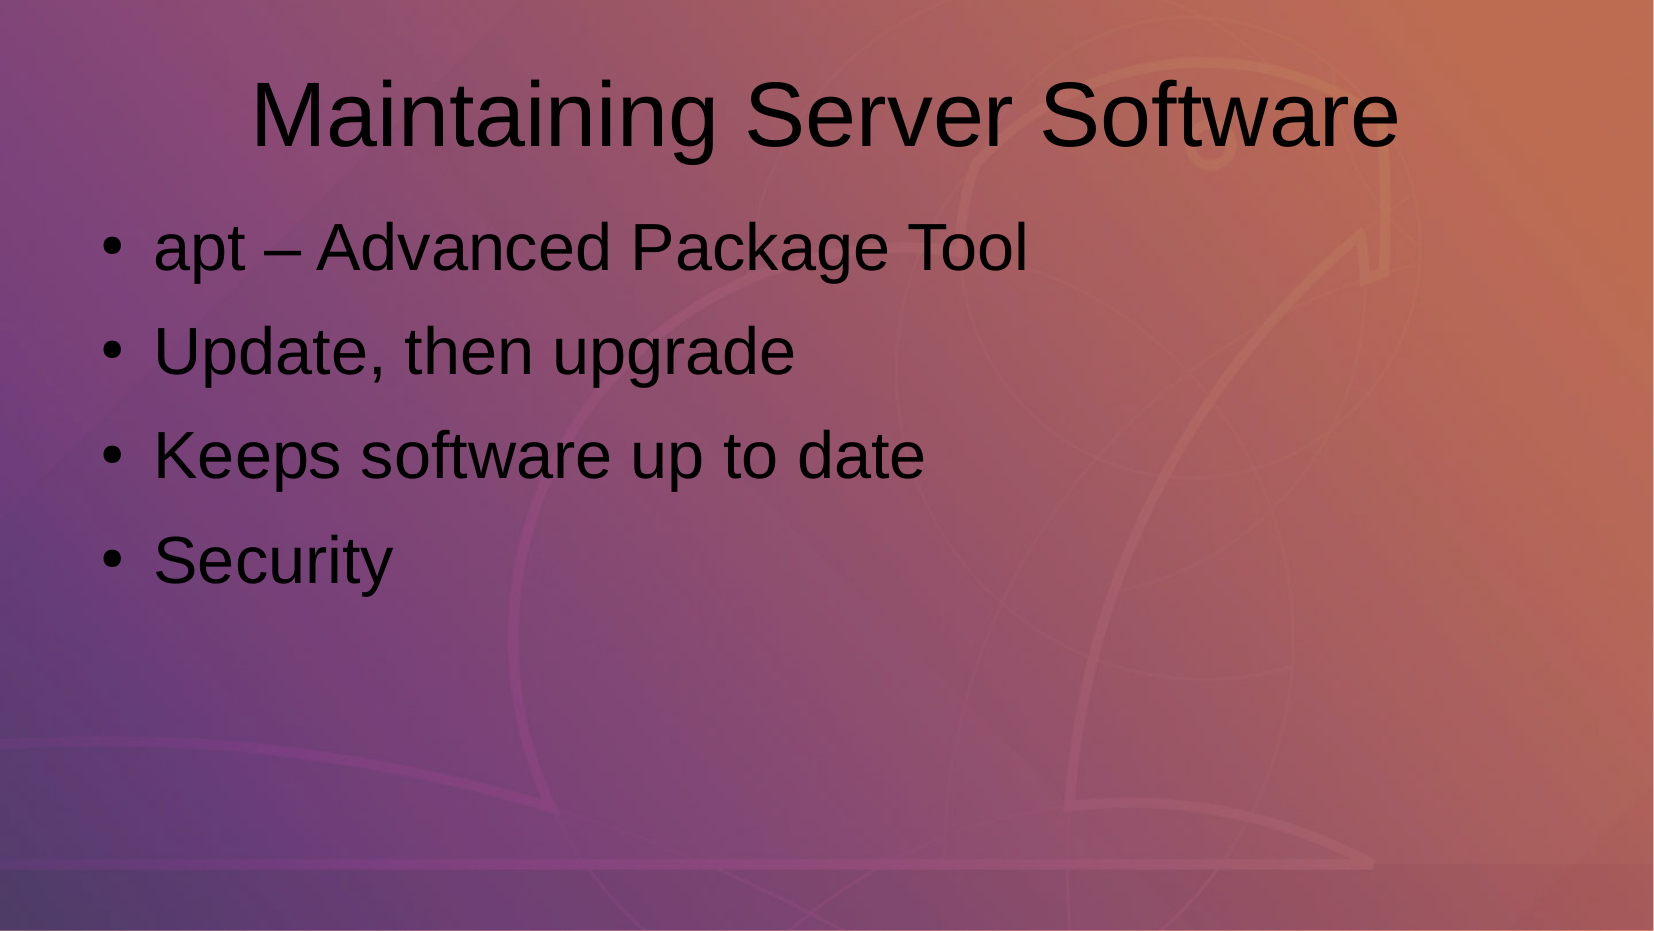

# Maintaining Server Software
apt – Advanced Package Tool
Update, then upgrade
Keeps software up to date
Security